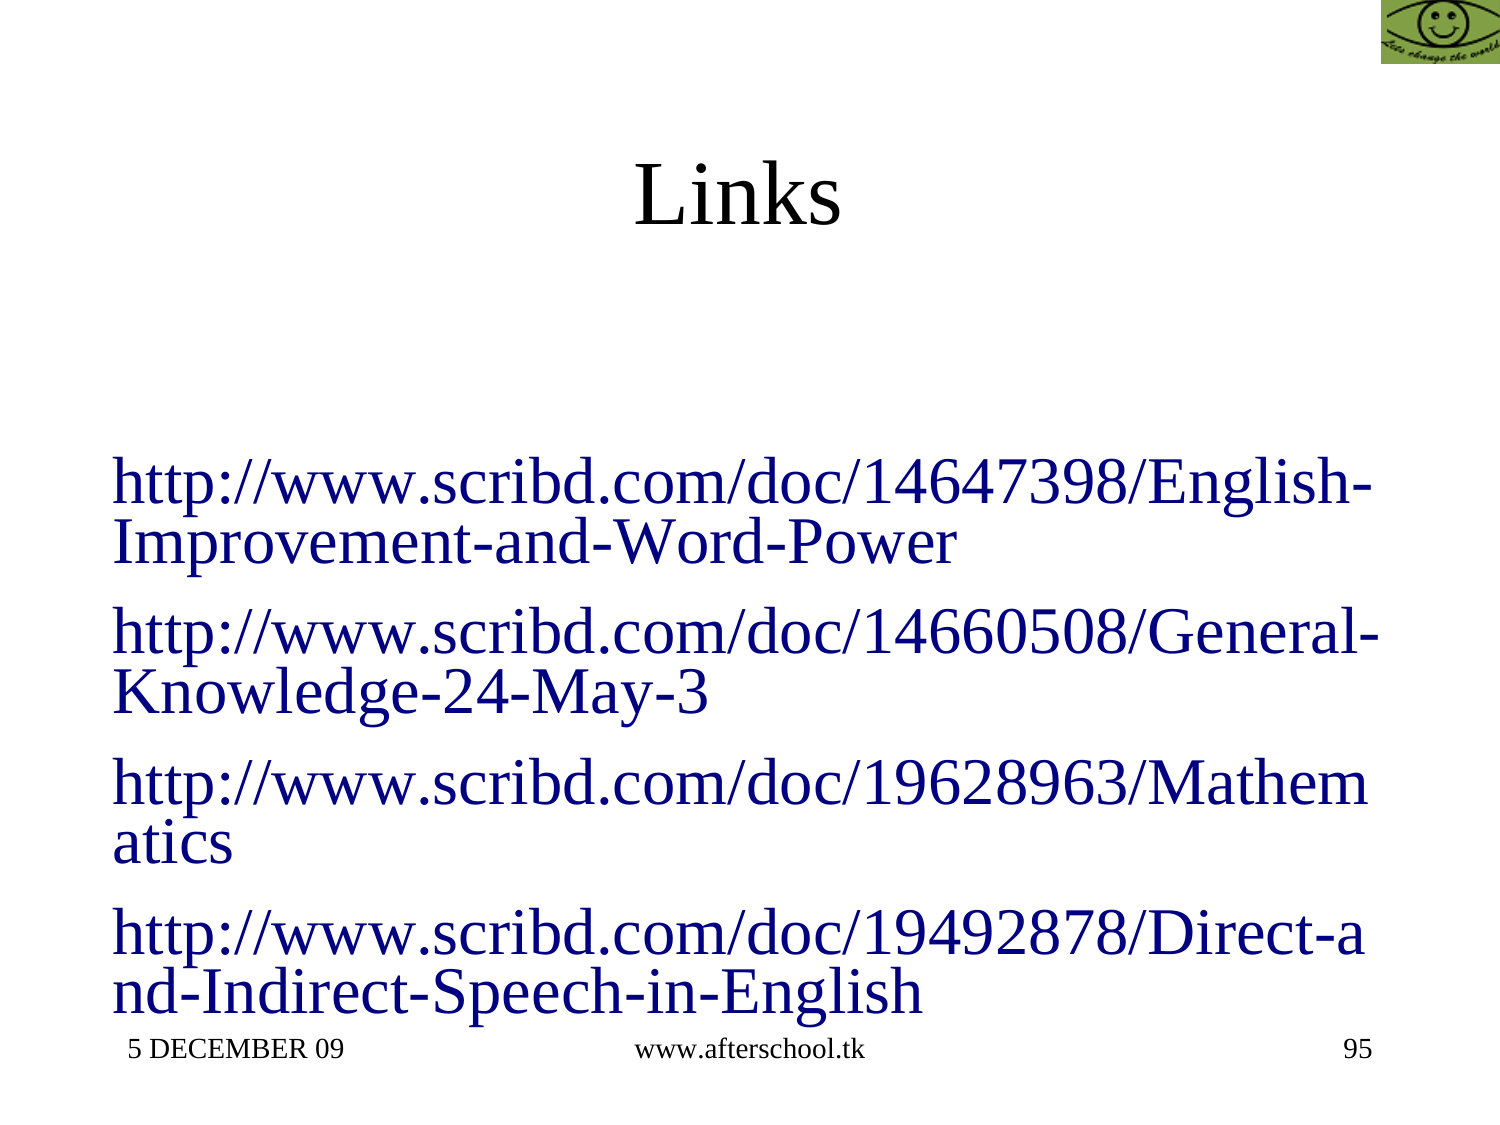

# Links
http://www.scribd.com/doc/14647398/English-Improvement-and-Word-Power
http://www.scribd.com/doc/14660508/General-Knowledge-24-May-3
http://www.scribd.com/doc/19628963/Mathematics
http://www.scribd.com/doc/19492878/Direct-and-Indirect-Speech-in-English
MFI Seminar Jain PG College
AFTERSCHOOOL centre for social entrepreneurship
95